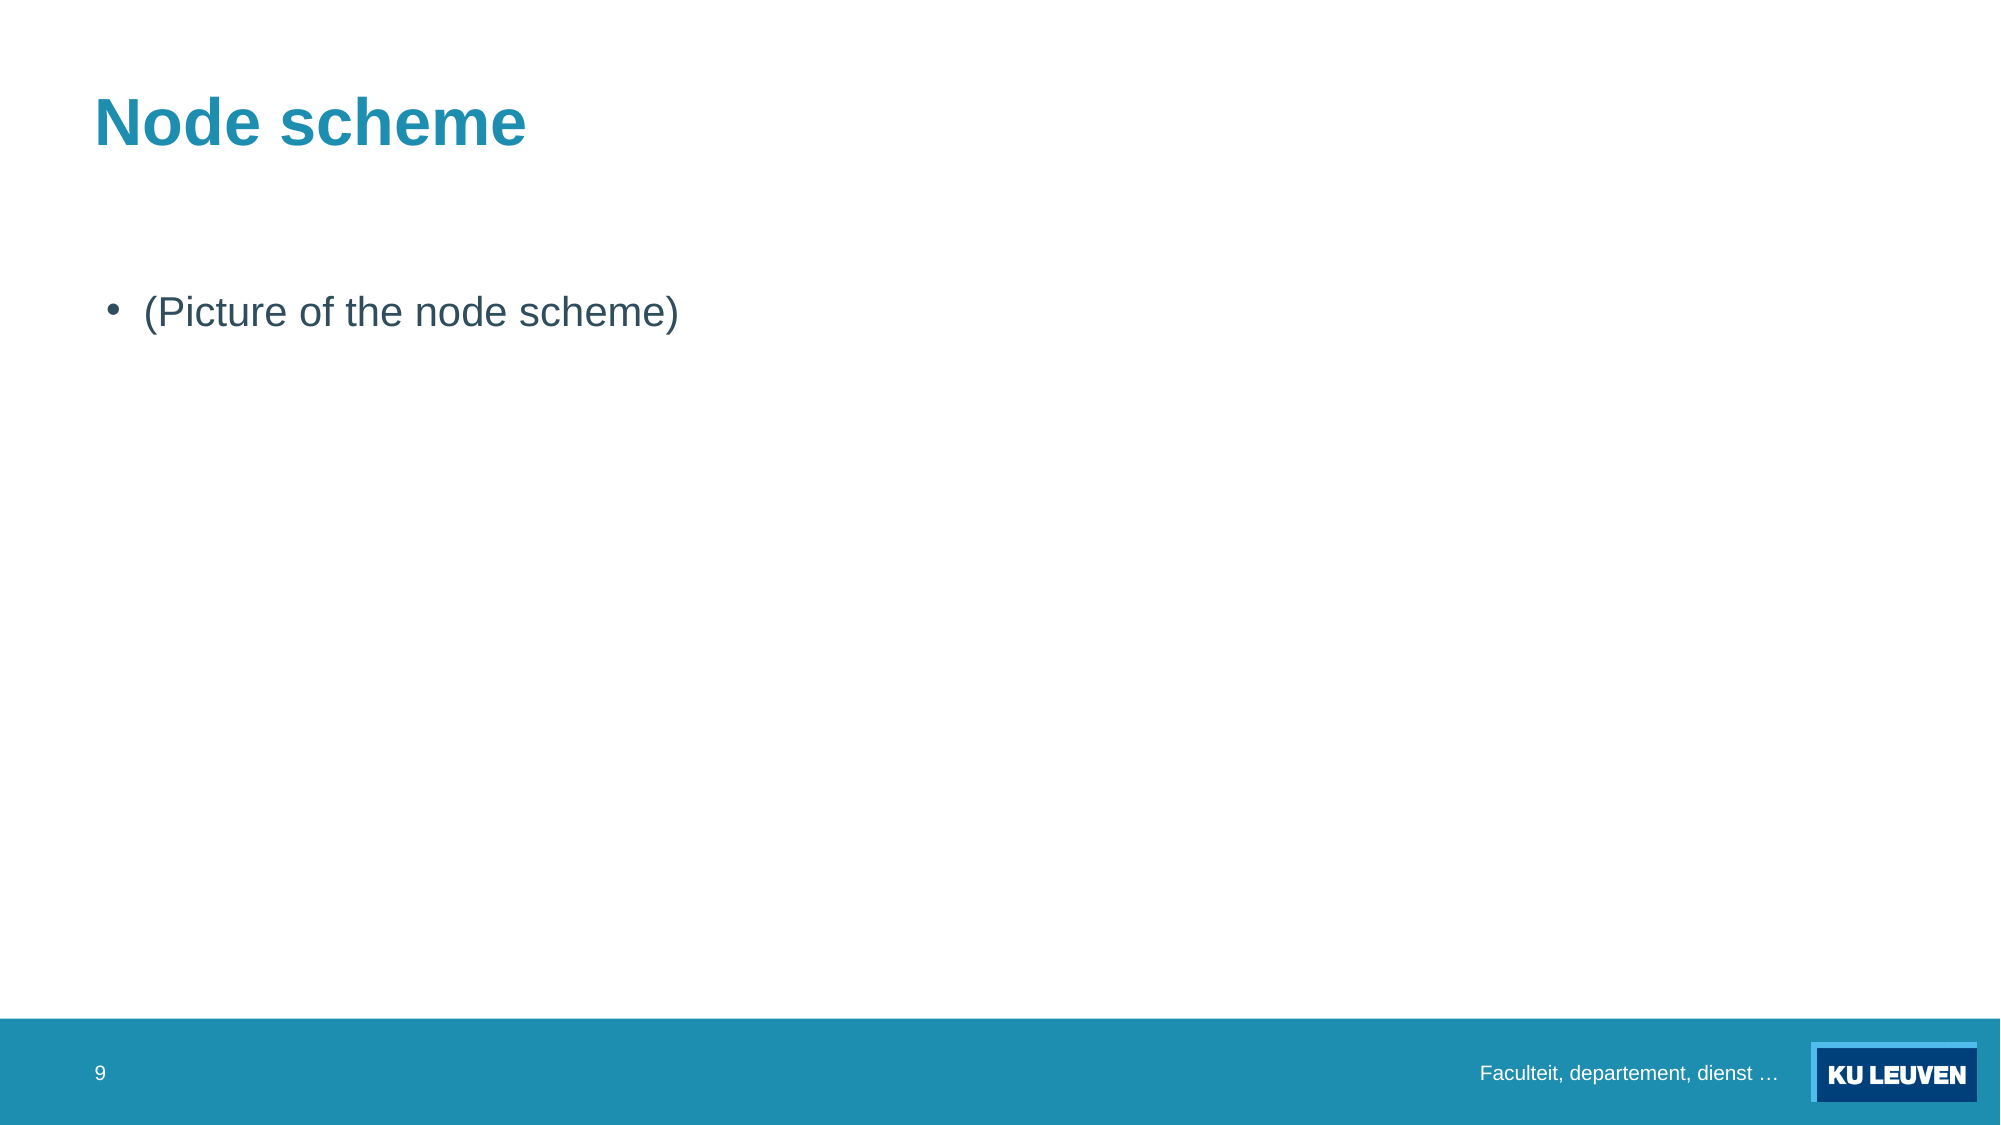

# Node scheme
(Picture of the node scheme)
9
KULeuven, CoaCo